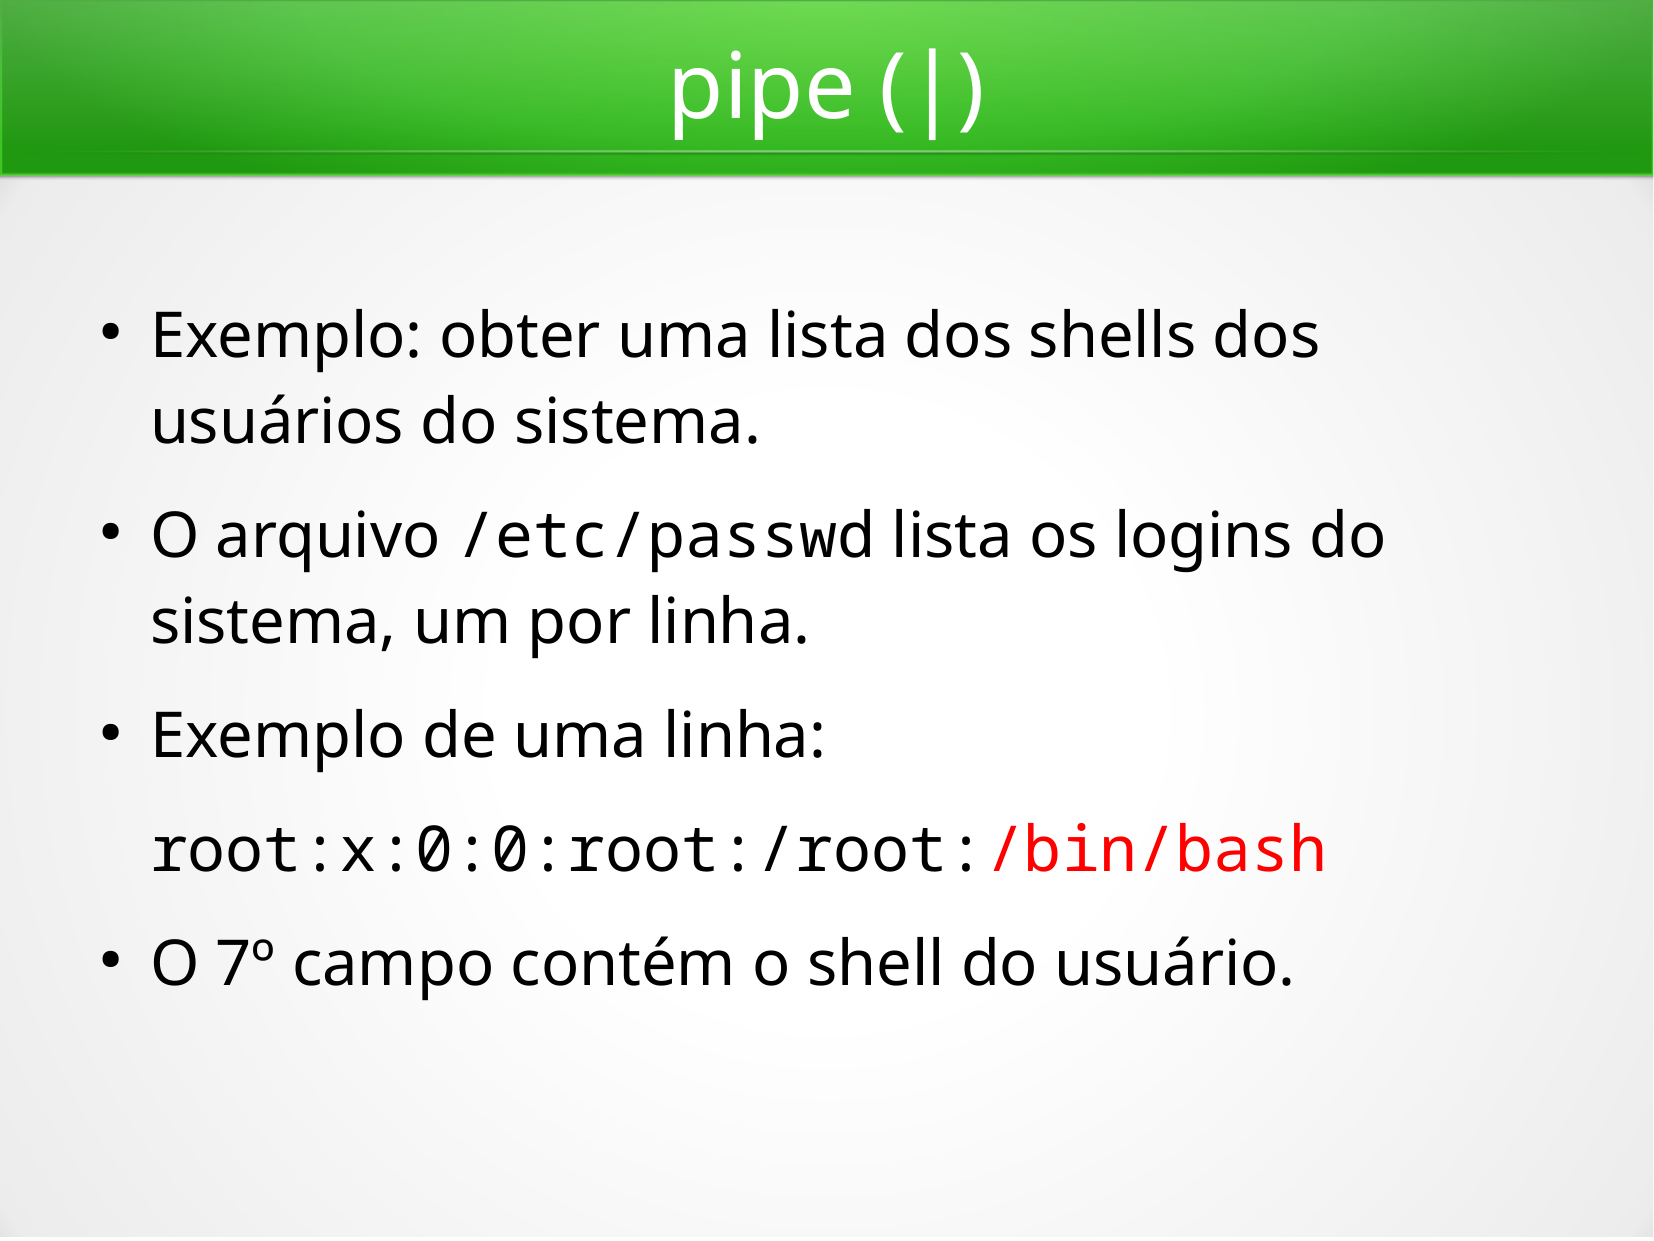

# pipe (|)
Exemplo: obter uma lista dos shells dos usuários do sistema.
O arquivo /etc/passwd lista os logins do sistema, um por linha.
Exemplo de uma linha:
root:x:0:0:root:/root:/bin/bash
O 7º campo contém o shell do usuário.